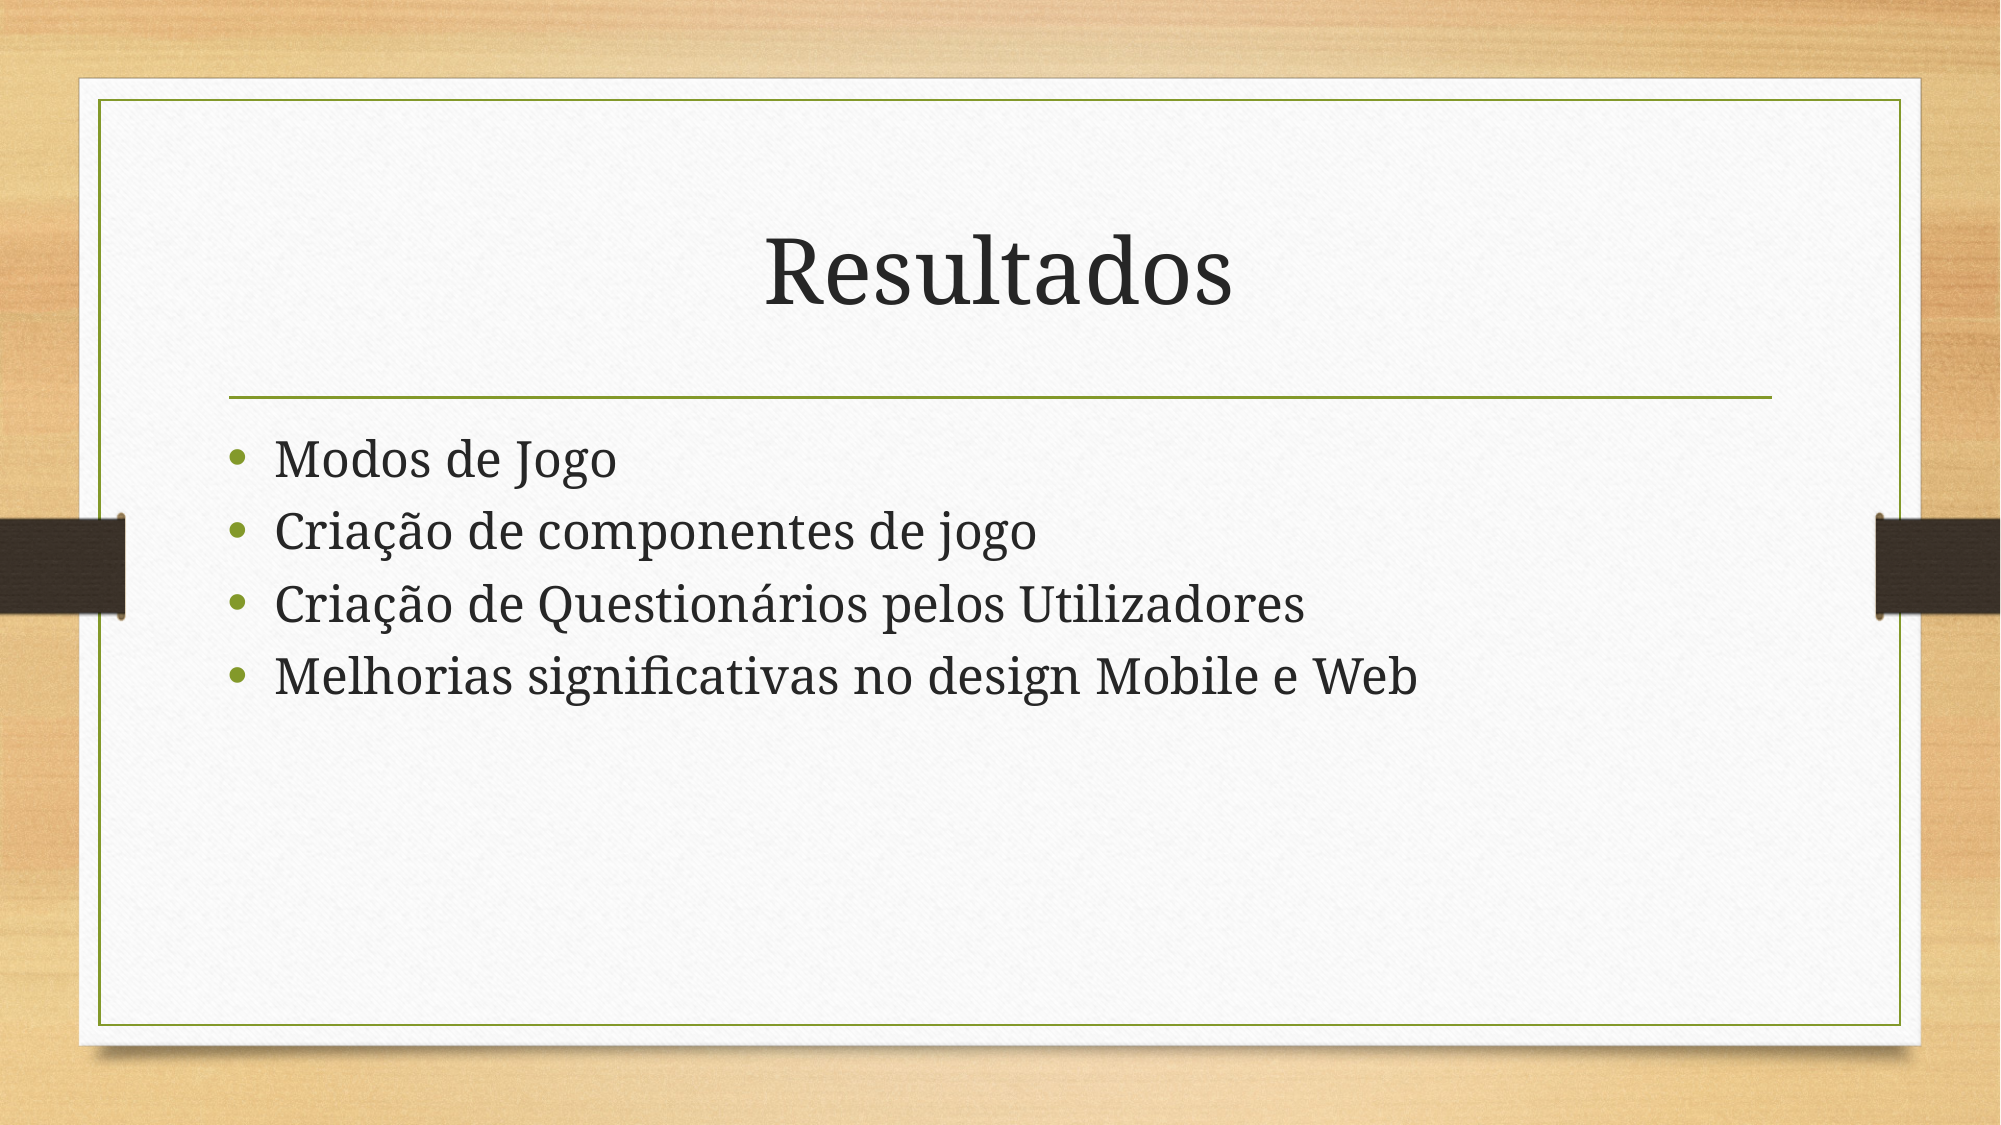

# Resultados
Modos de Jogo
Criação de componentes de jogo
Criação de Questionários pelos Utilizadores
Melhorias significativas no design Mobile e Web